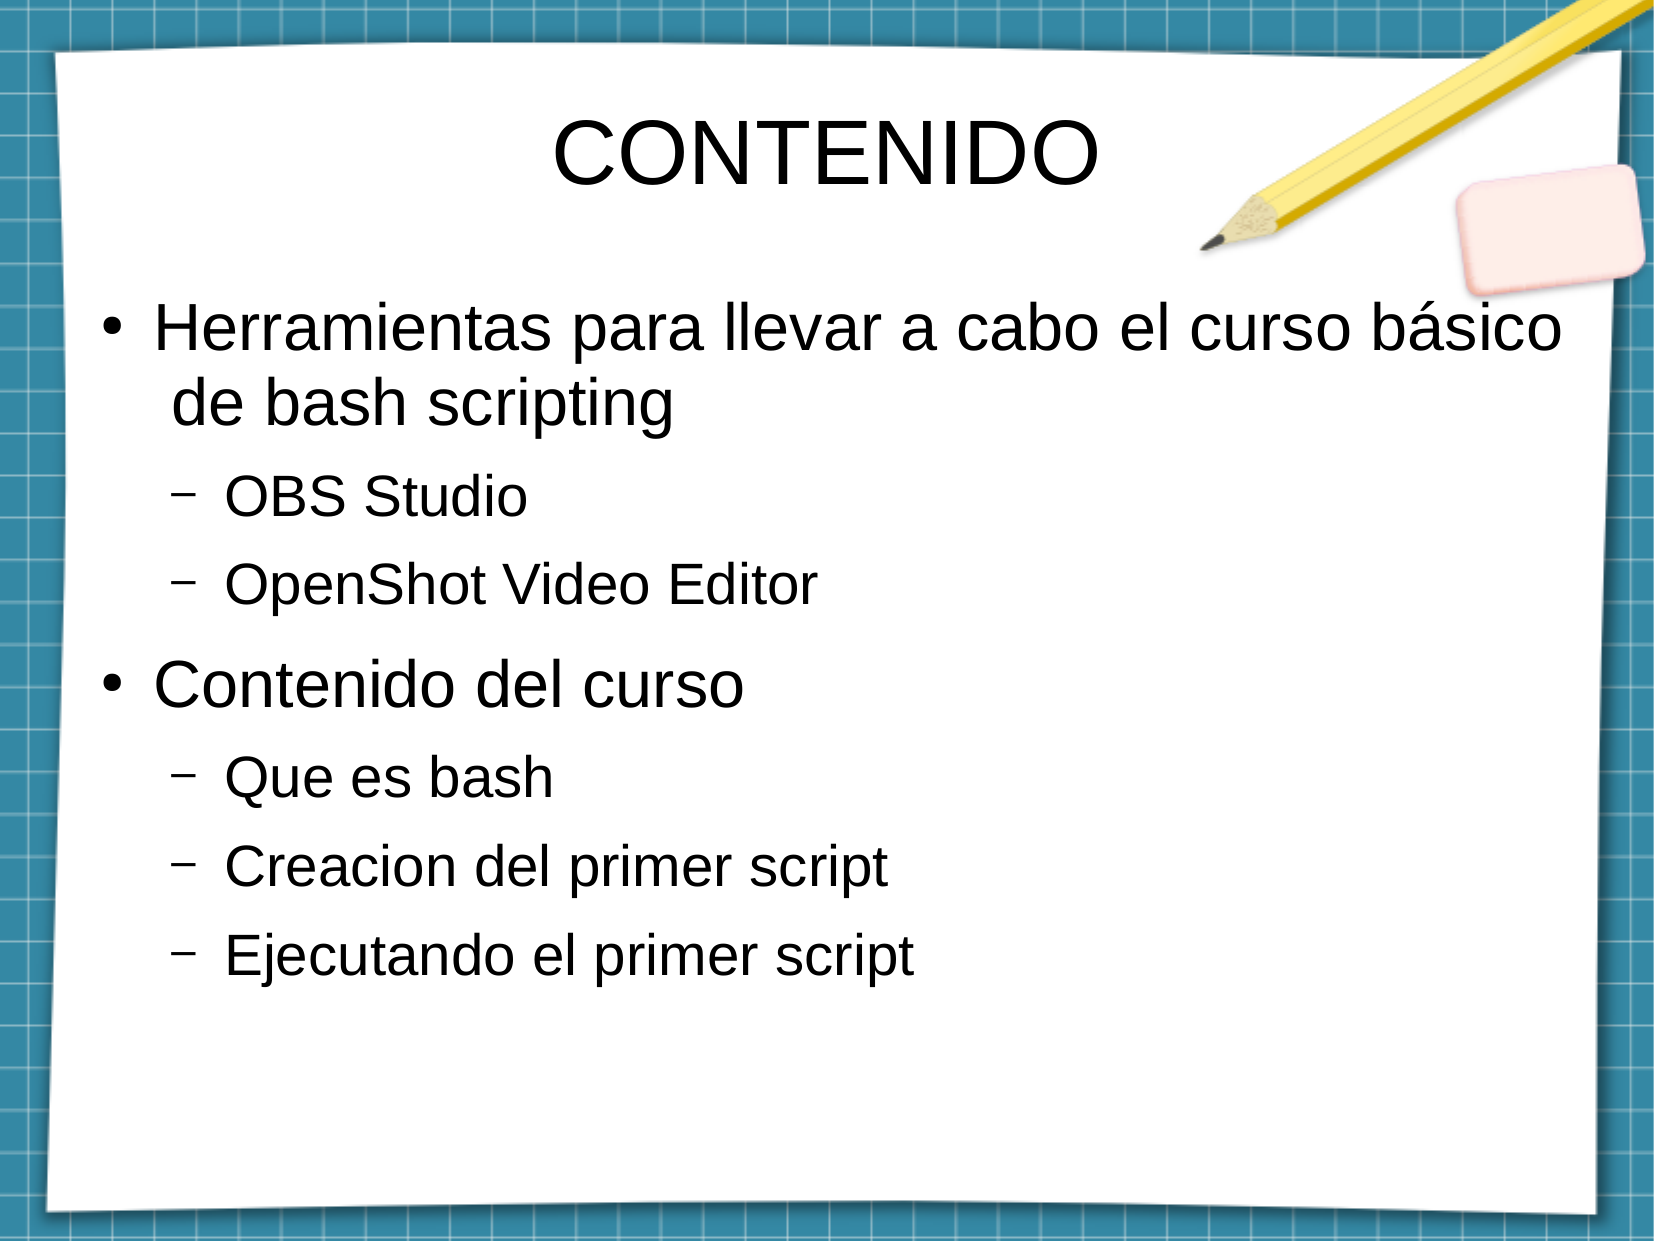

# CONTENIDO
Herramientas para llevar a cabo el curso básico de bash scripting
OBS Studio
OpenShot Video Editor
Contenido del curso
Que es bash
Creacion del primer script
Ejecutando el primer script